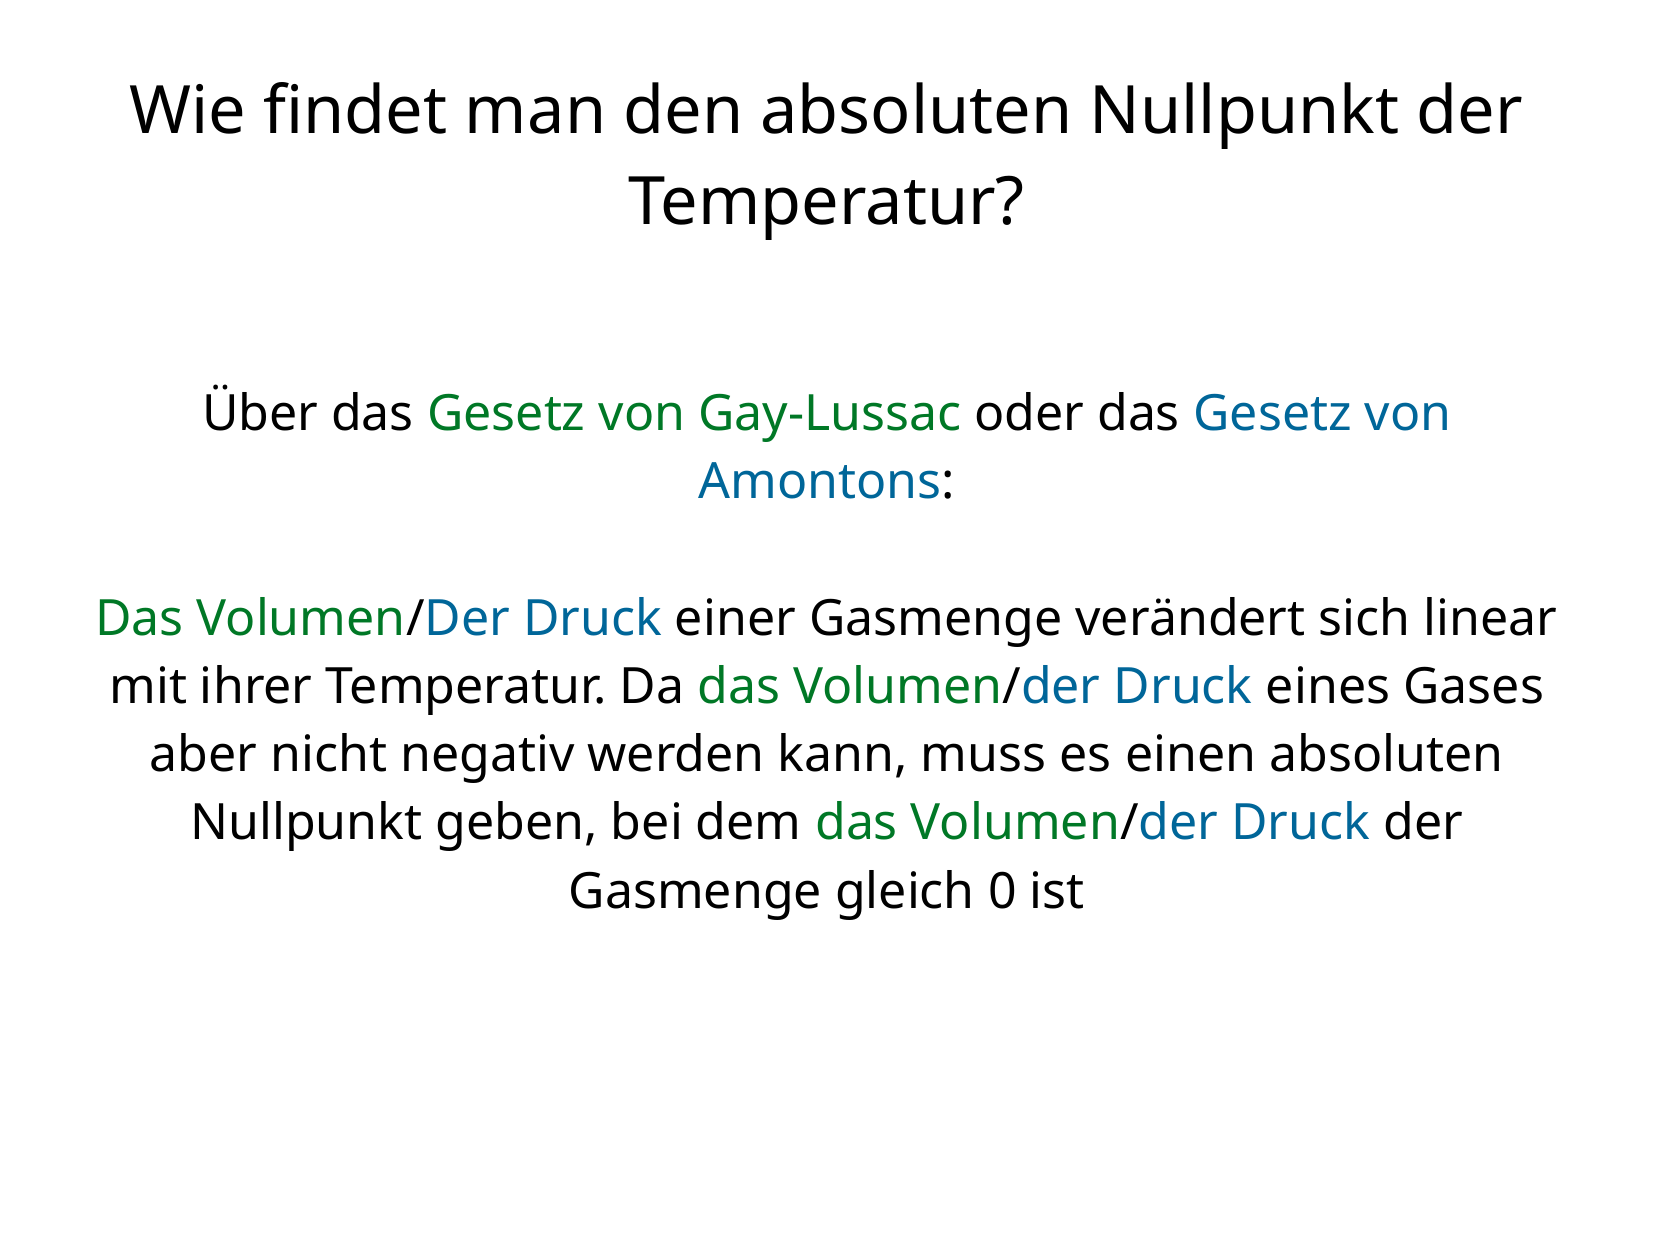

# Wie findet man den absoluten Nullpunkt der Temperatur?
Über das Gesetz von Gay-Lussac oder das Gesetz von Amontons:
Das Volumen/Der Druck einer Gasmenge verändert sich linear mit ihrer Temperatur. Da das Volumen/der Druck eines Gases aber nicht negativ werden kann, muss es einen absoluten Nullpunkt geben, bei dem das Volumen/der Druck der Gasmenge gleich 0 ist